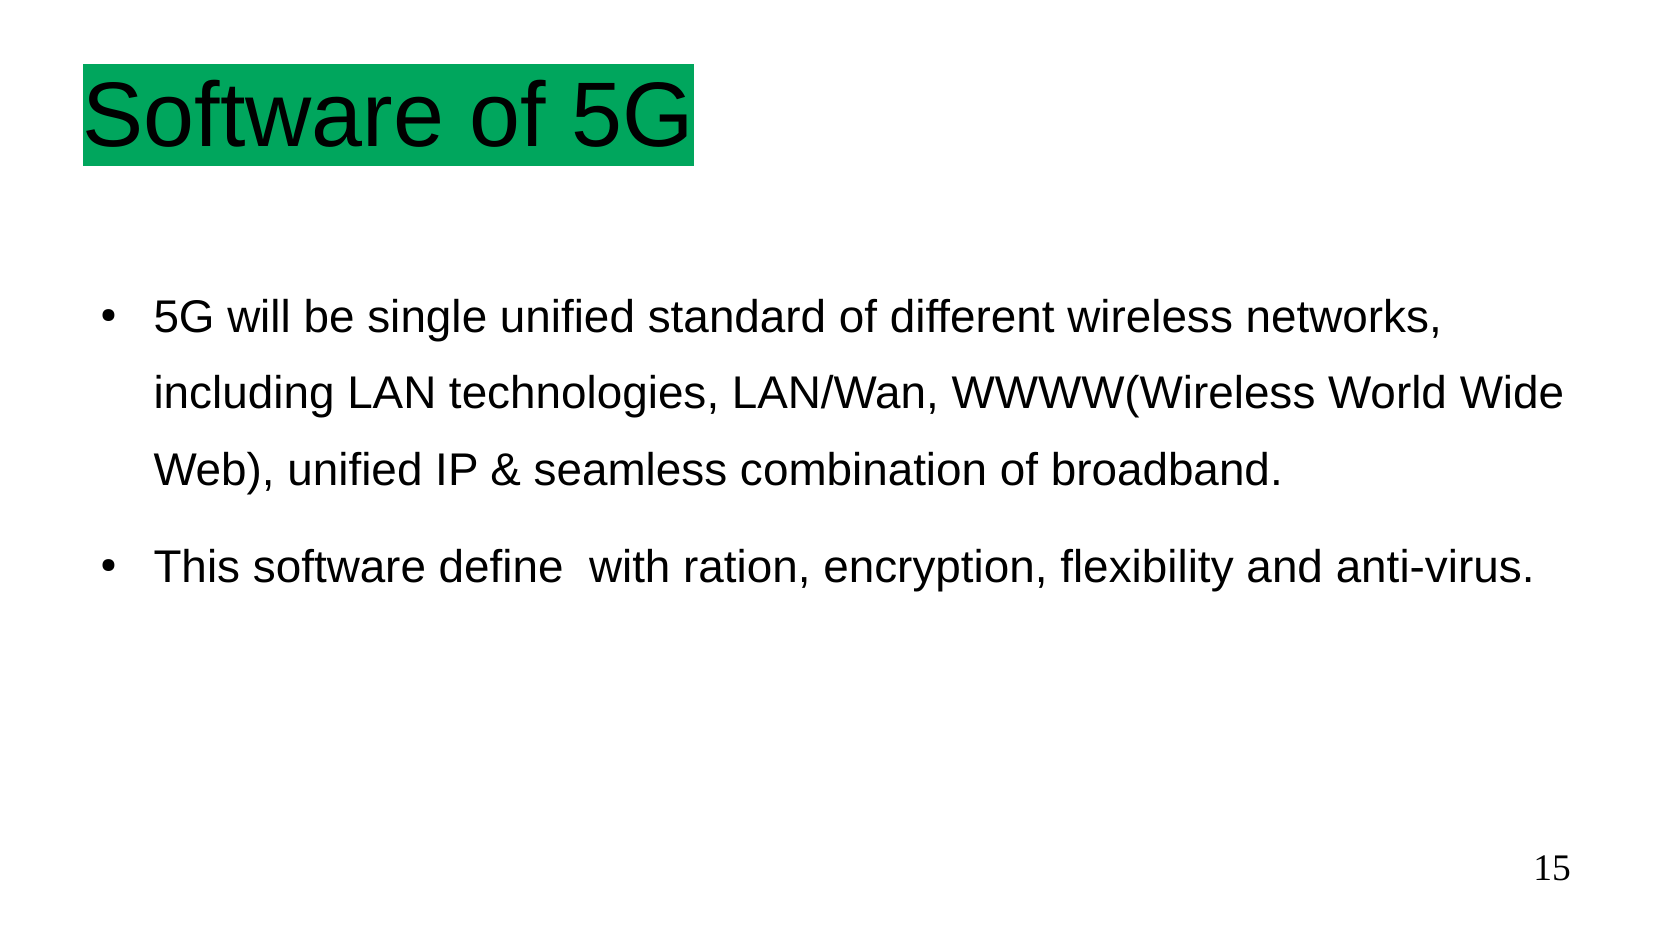

# Software of 5G
5G will be single unified standard of different wireless networks, including LAN technologies, LAN/Wan, WWWW(Wireless World Wide Web), unified IP & seamless combination of broadband.
This software define with ration, encryption, flexibility and anti-virus.
15